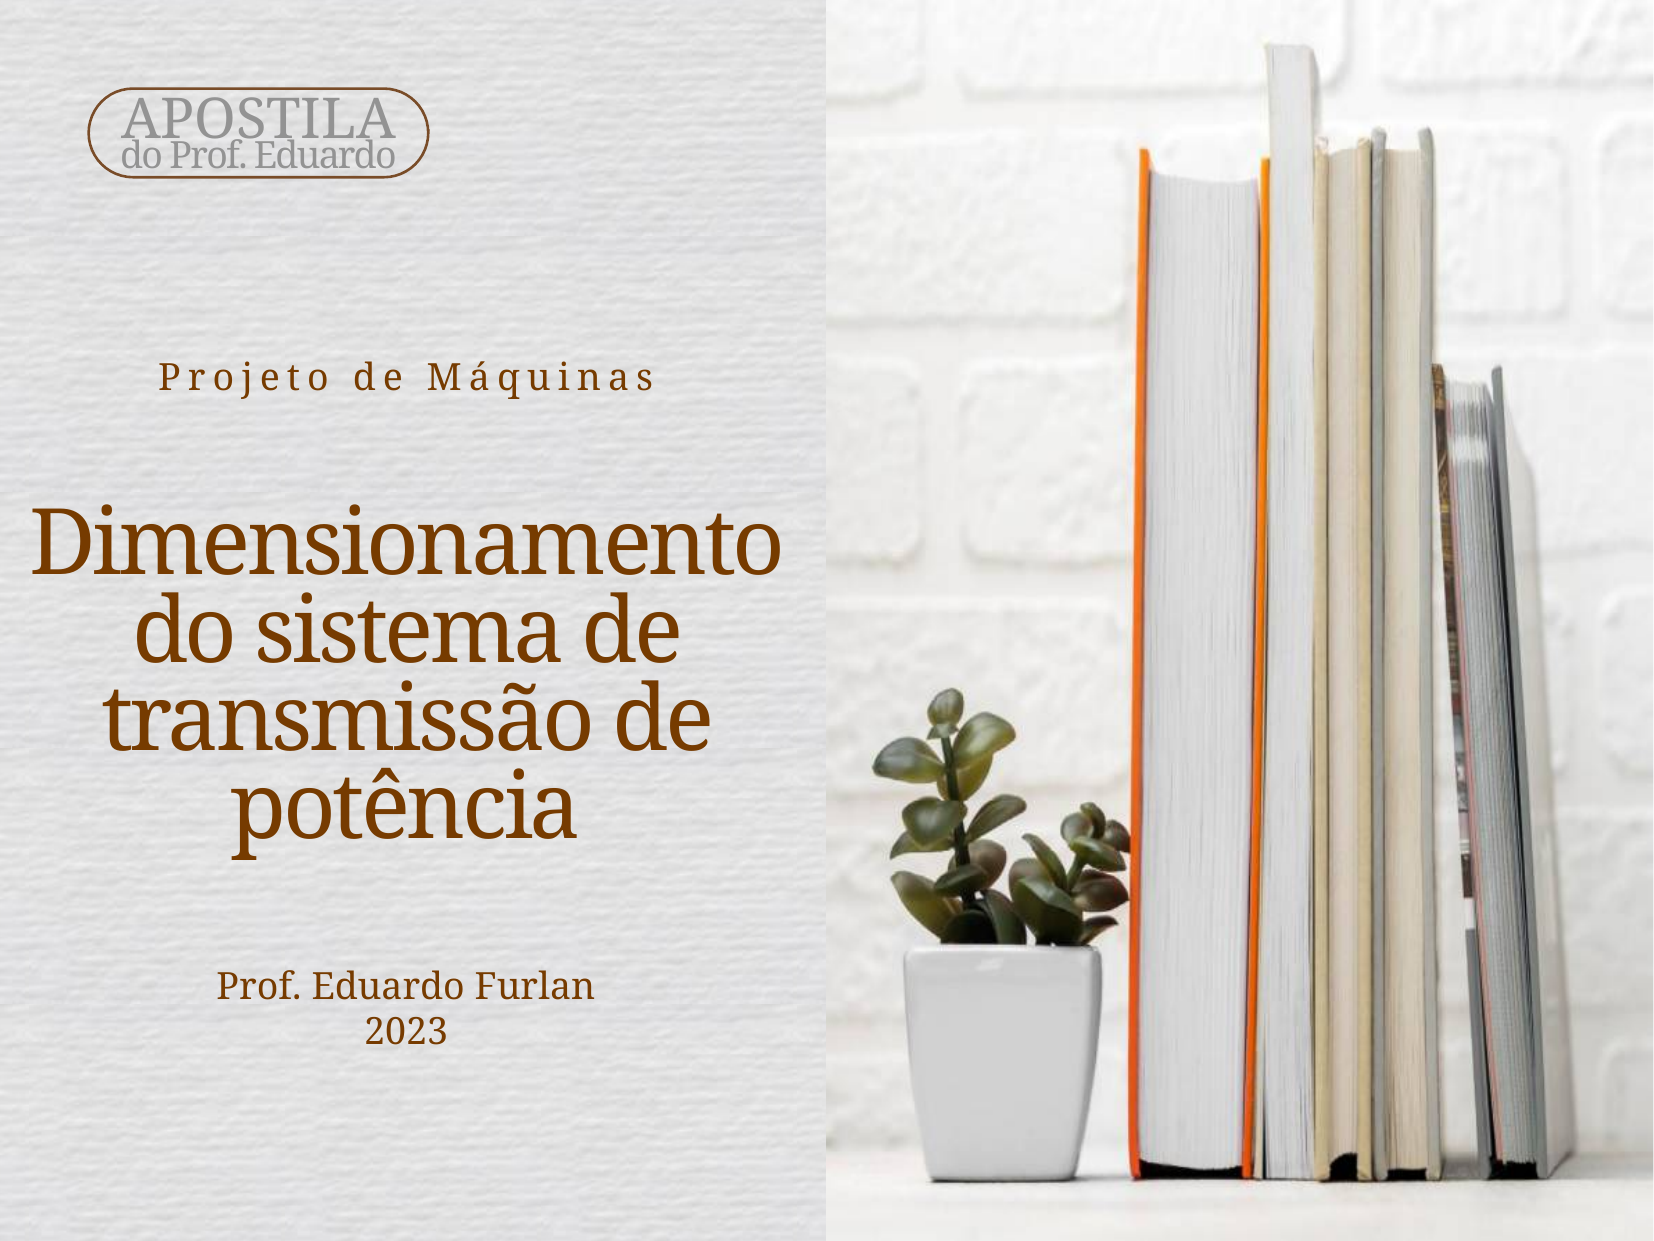

1
APOSTILA
do Prof. Eduardo
Projeto de Máquinas
Dimensionamento do sistema de transmissão de potência
Prof. Eduardo Furlan
2023